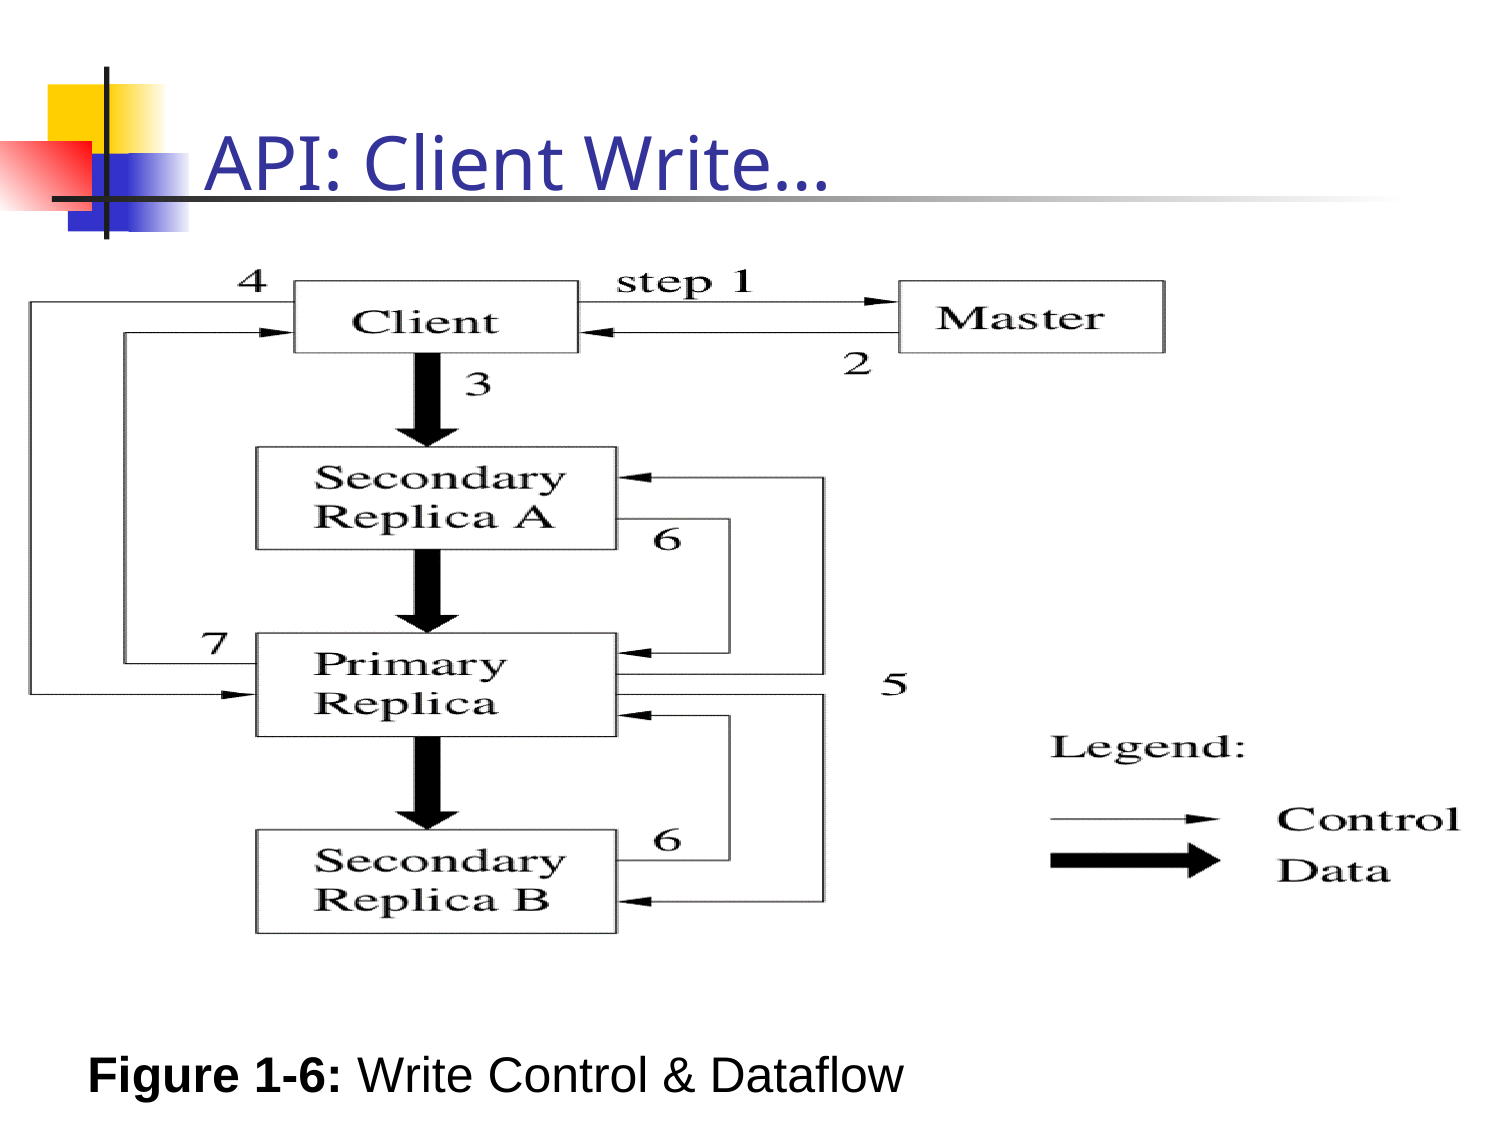

API: Client Write…
Figure 1-6: Write Control & Dataflow